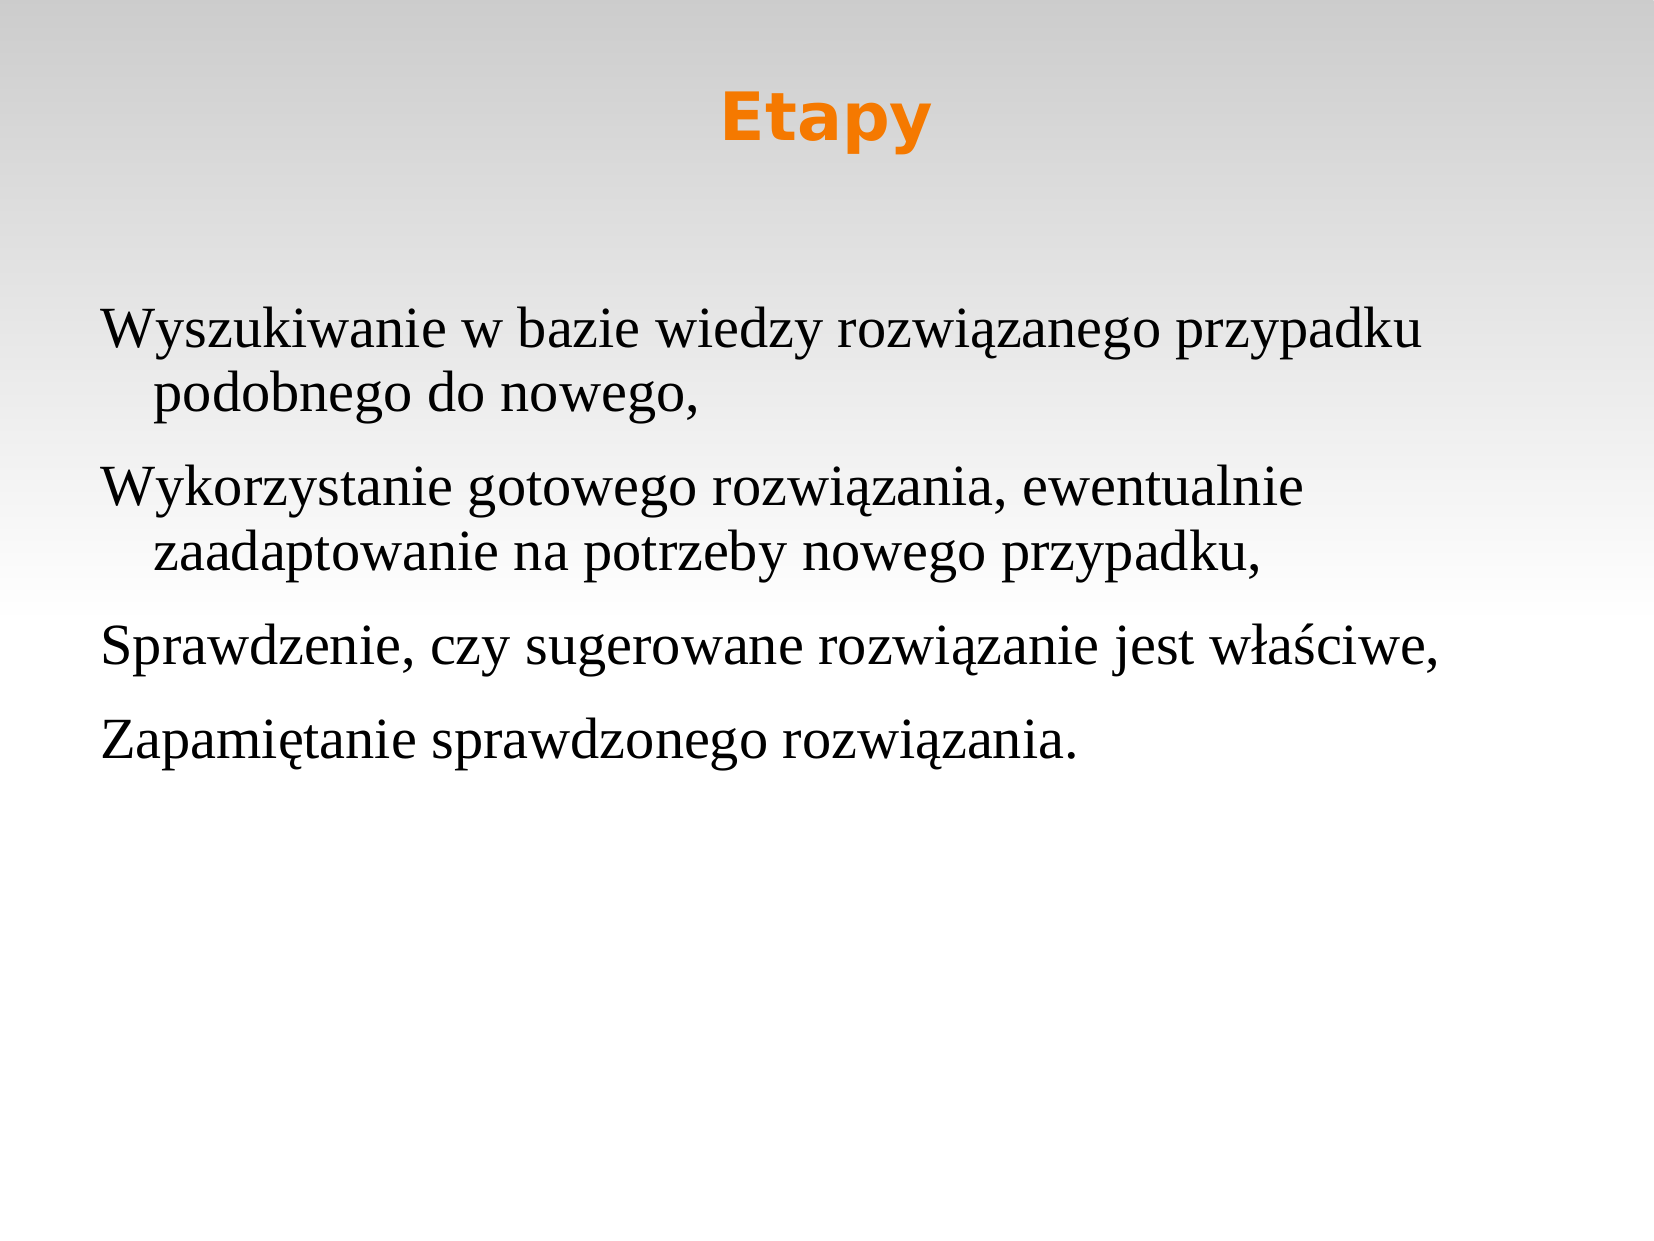

# Etapy
Wyszukiwanie w bazie wiedzy rozwiązanego przypadku podobnego do nowego,
Wykorzystanie gotowego rozwiązania, ewentualnie zaadaptowanie na potrzeby nowego przypadku,
Sprawdzenie, czy sugerowane rozwiązanie jest właściwe,
Zapamiętanie sprawdzonego rozwiązania.